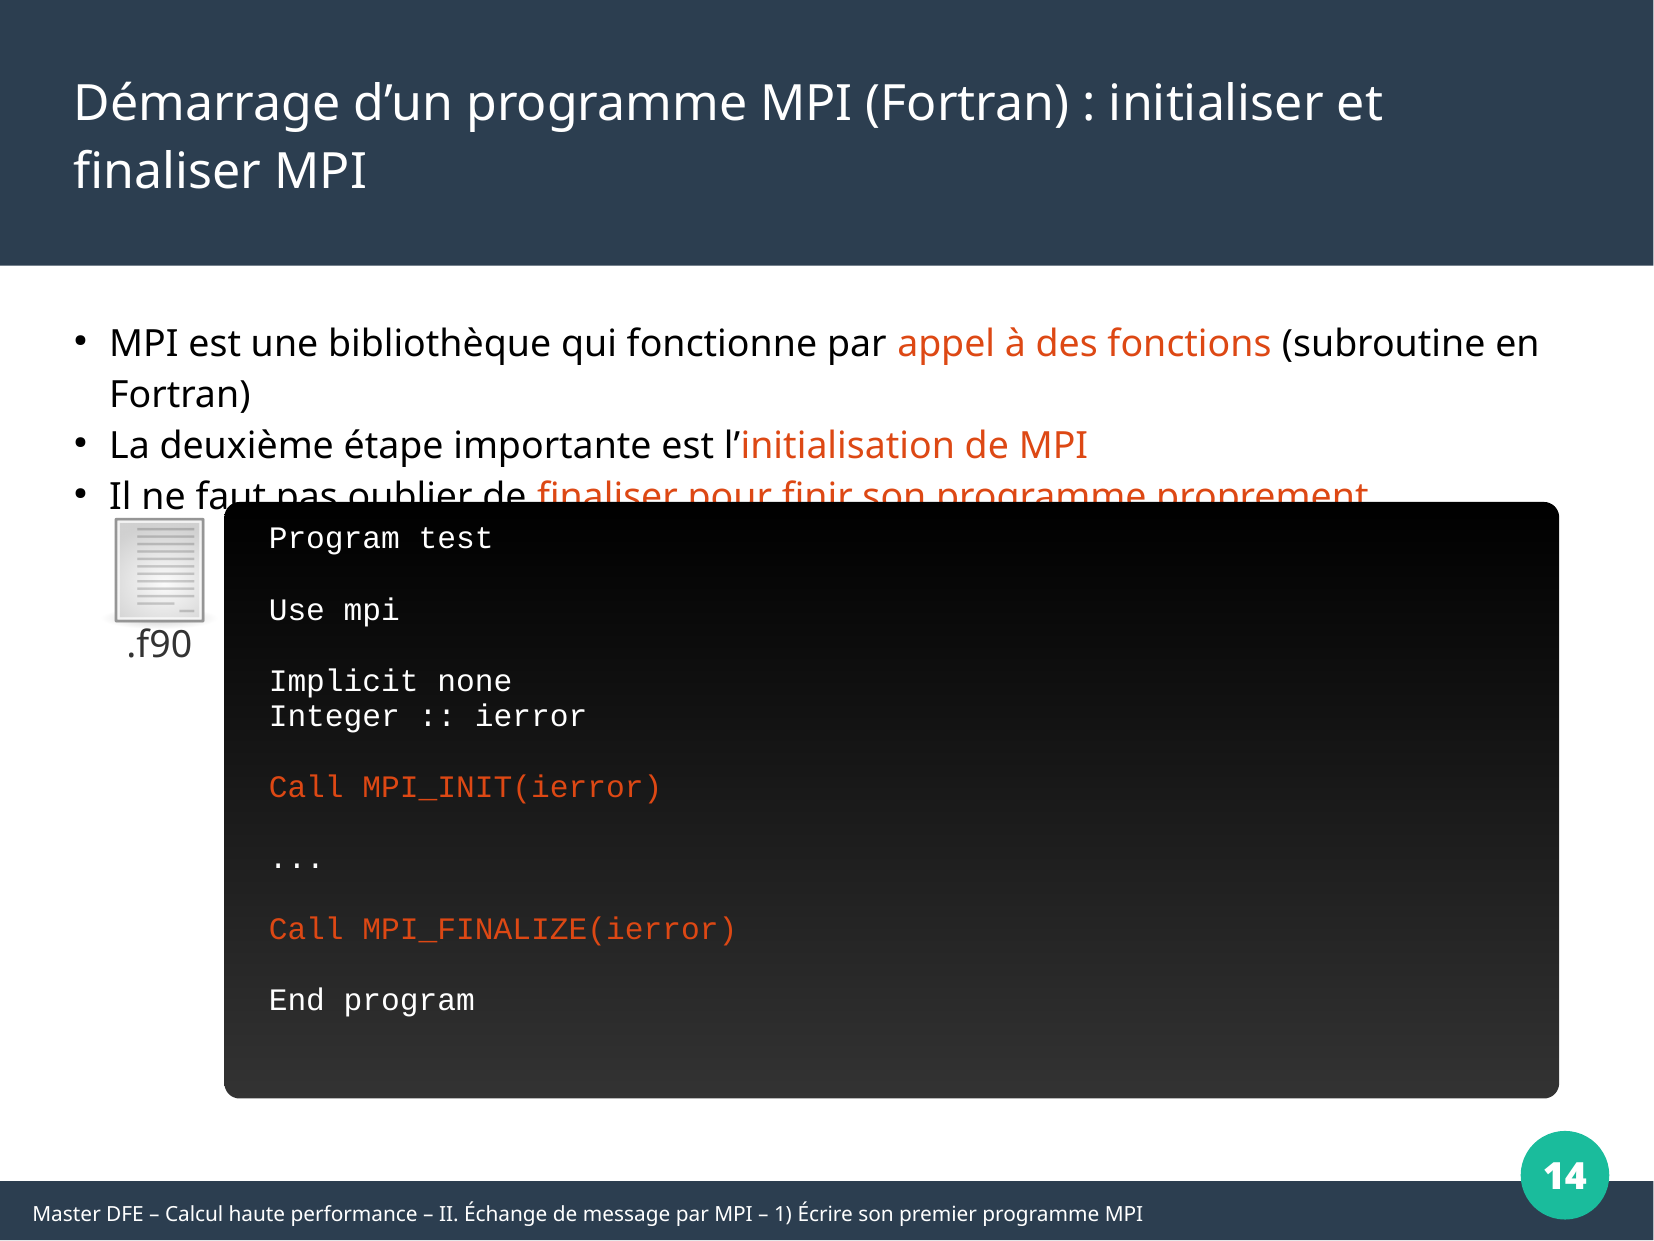

Démarrage d’un programme MPI (Fortran) : initialiser et finaliser MPI
MPI est une bibliothèque qui fonctionne par appel à des fonctions (subroutine en Fortran)
La deuxième étape importante est l’initialisation de MPI
Il ne faut pas oublier de finaliser pour finir son programme proprement
Program test
Use mpi
Implicit none
Integer :: ierror
Call MPI_INIT(ierror)
...
Call MPI_FINALIZE(ierror)
End program
.f90
14
Master DFE – Calcul haute performance – II. Échange de message par MPI – 1) Écrire son premier programme MPI